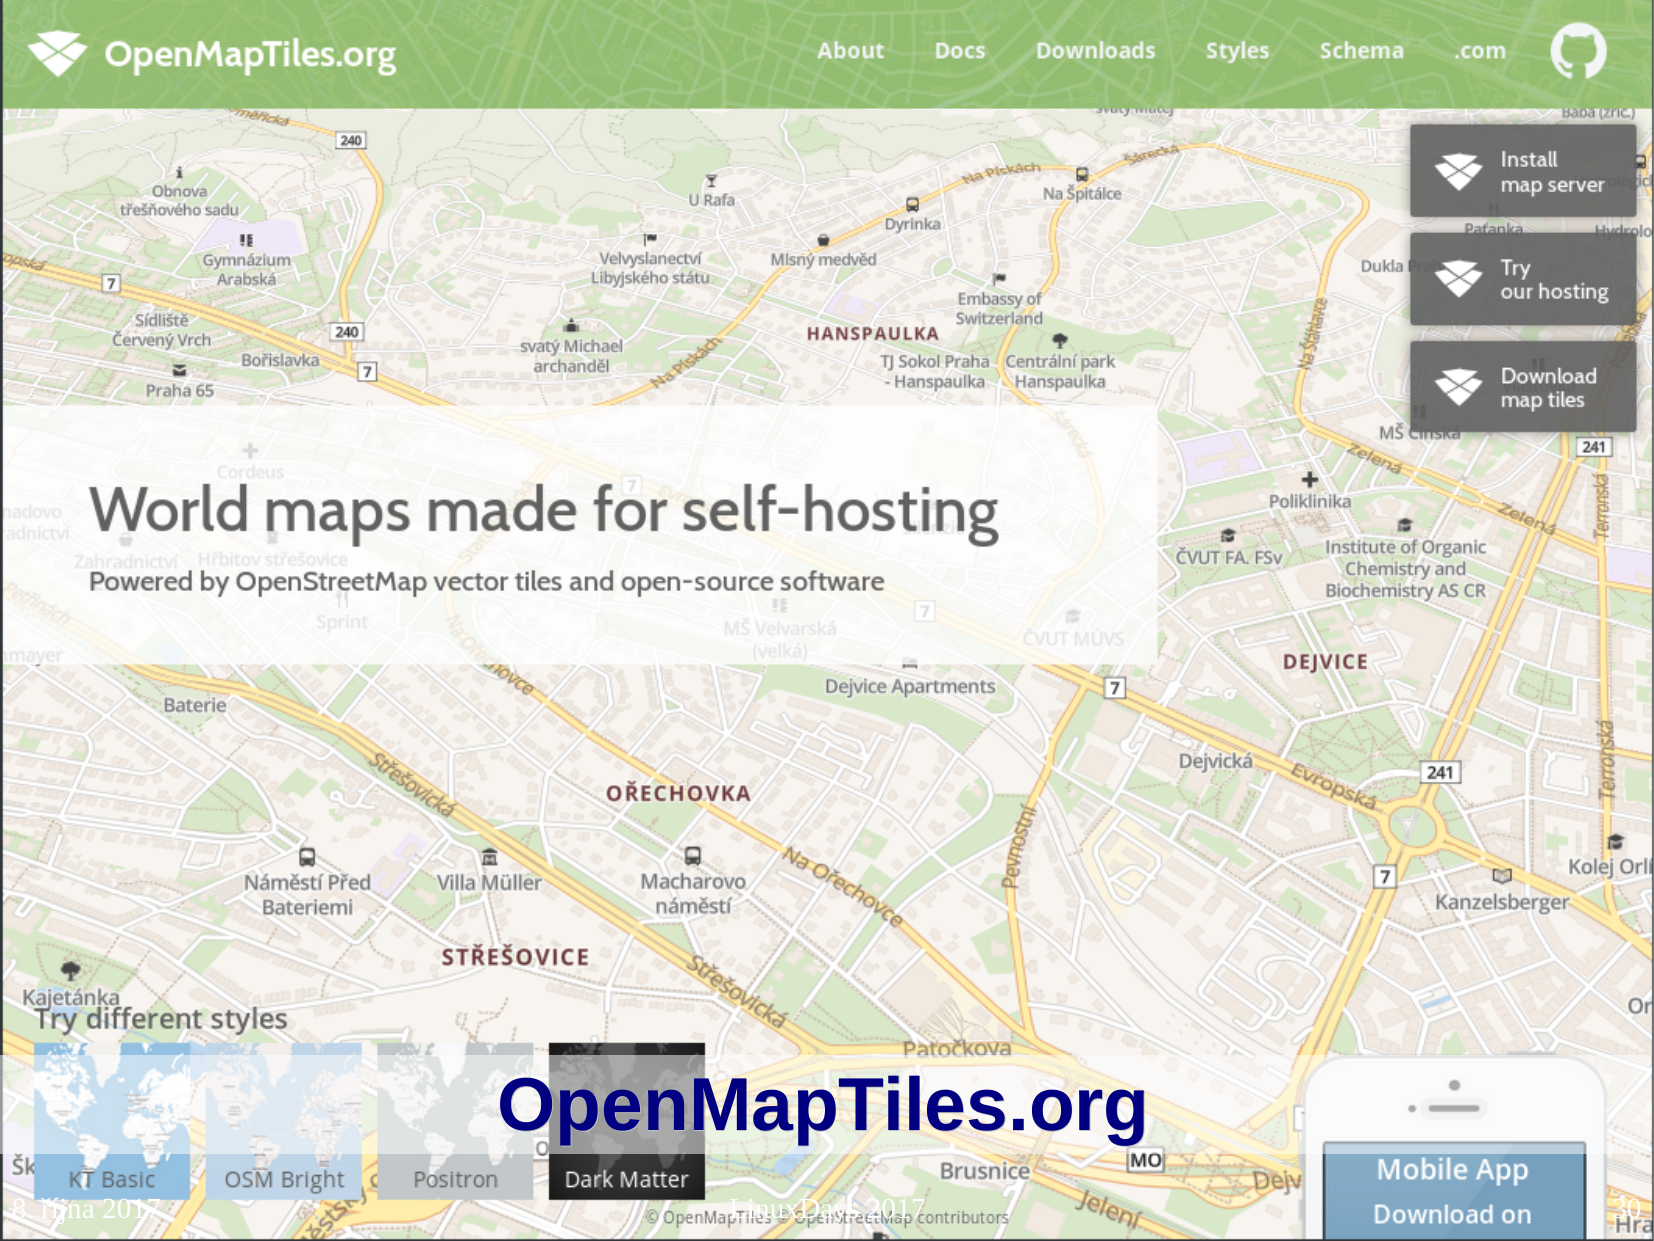

OpenMapTiles.org
18. listopadu 2015
Marián Kyral - GISday 2015, Praha
30